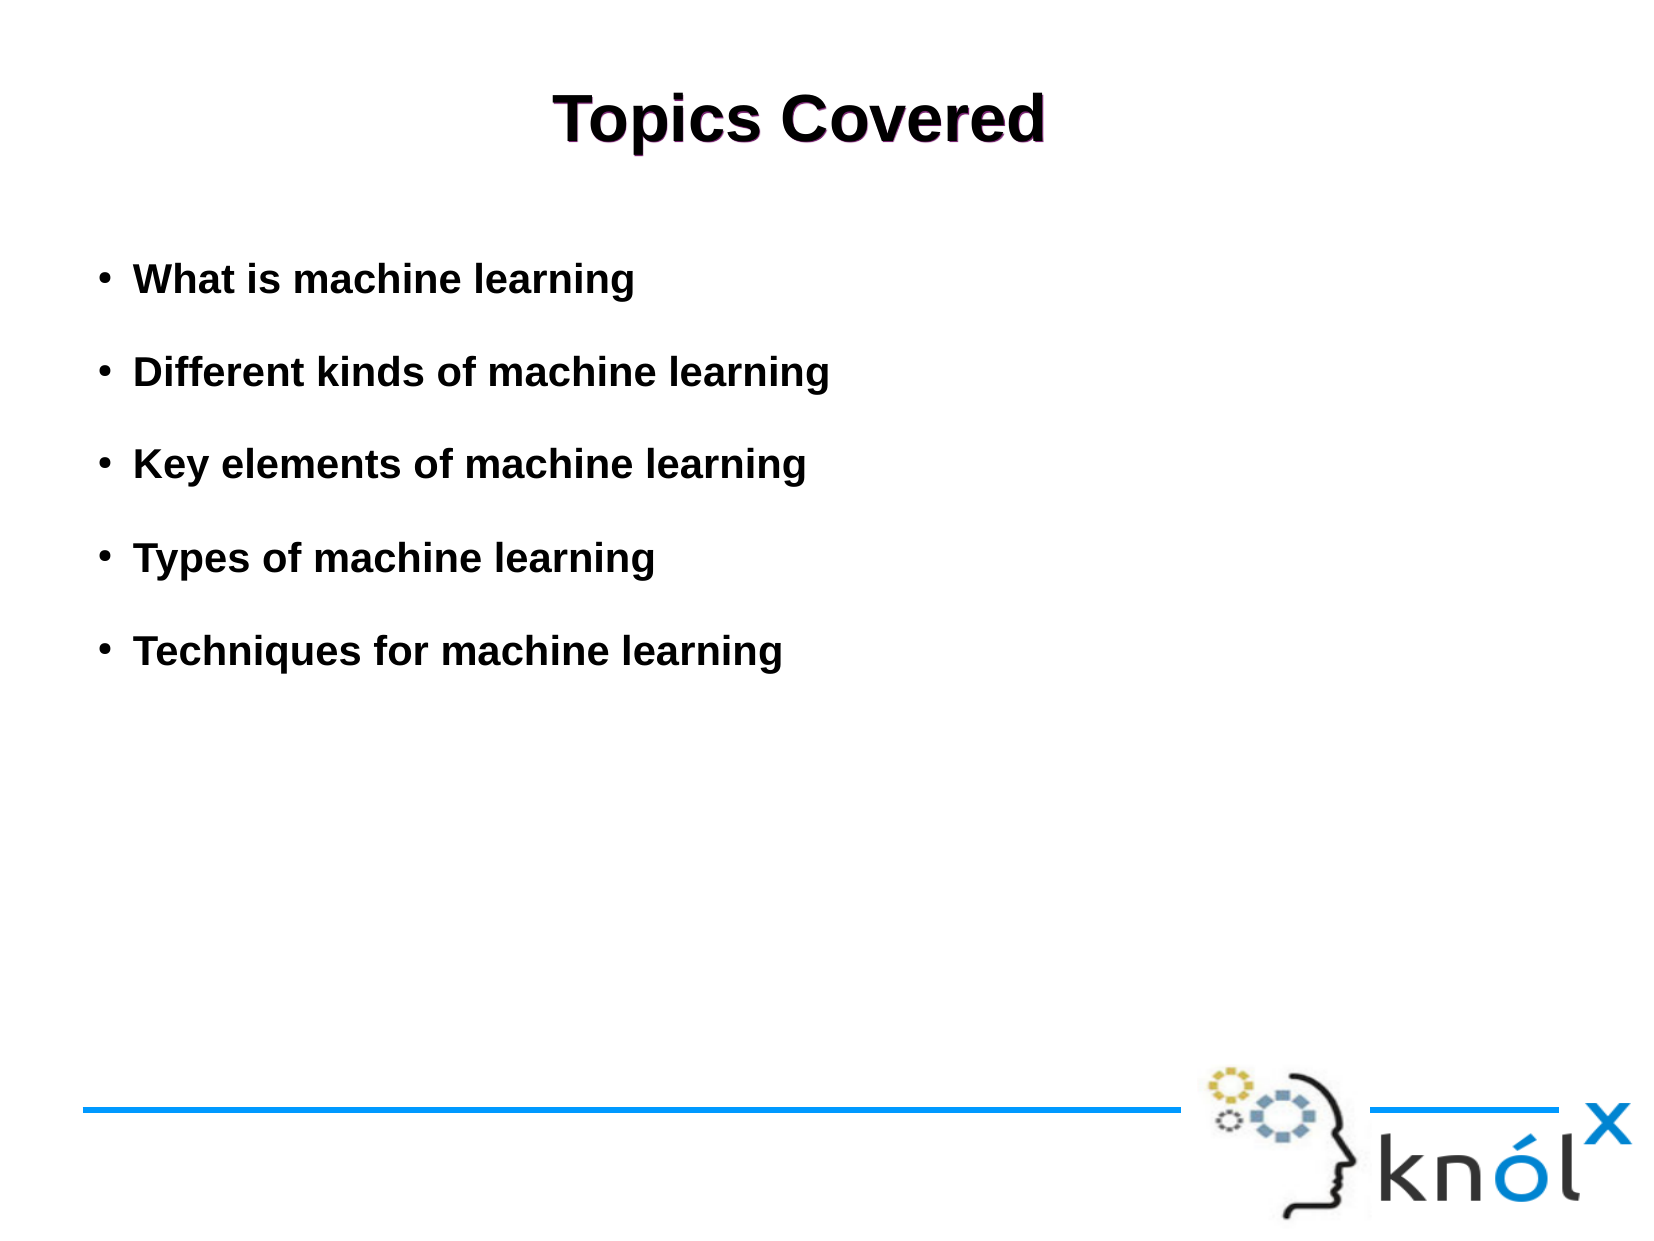

Topics Covered
What is machine learning
Different kinds of machine learning
Key elements of machine learning
Types of machine learning
Techniques for machine learning